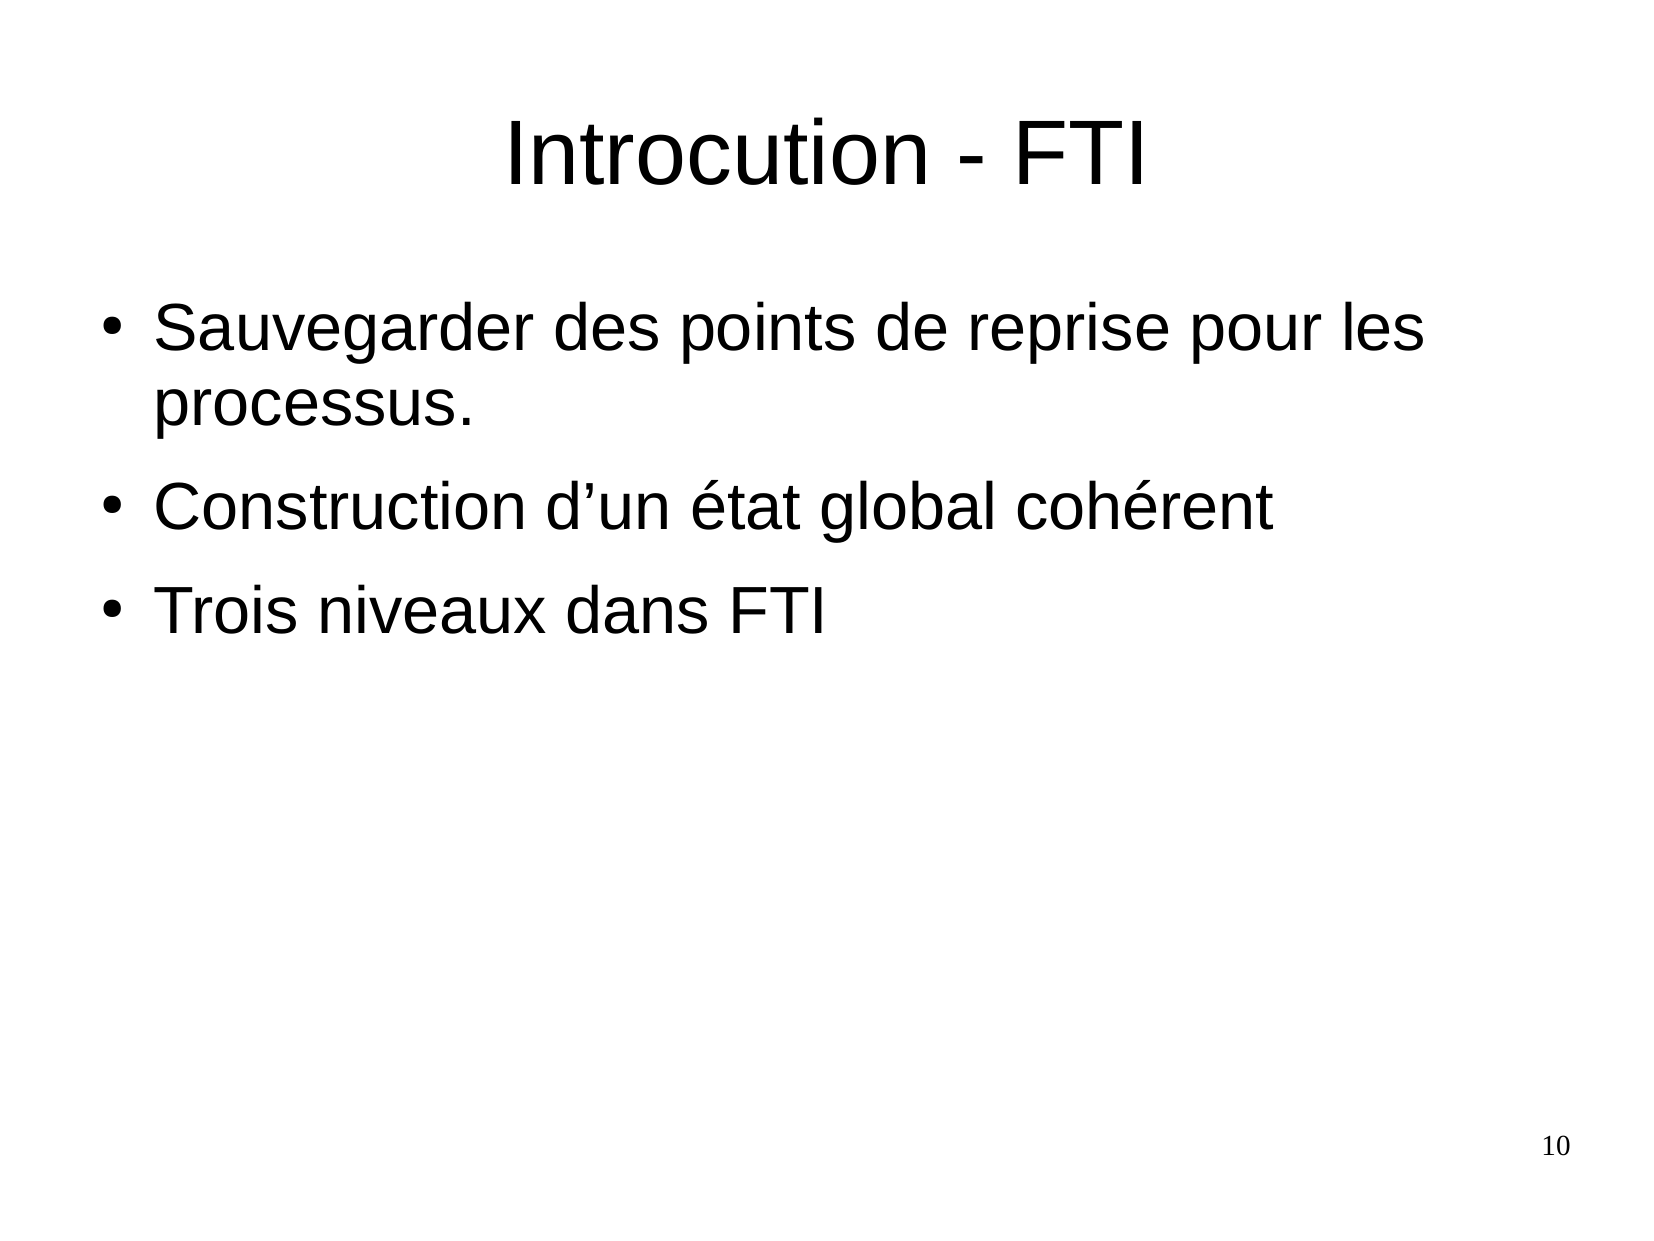

# Introcution - FTI
Sauvegarder des points de reprise pour les processus.
Construction d’un état global cohérent
Trois niveaux dans FTI
10